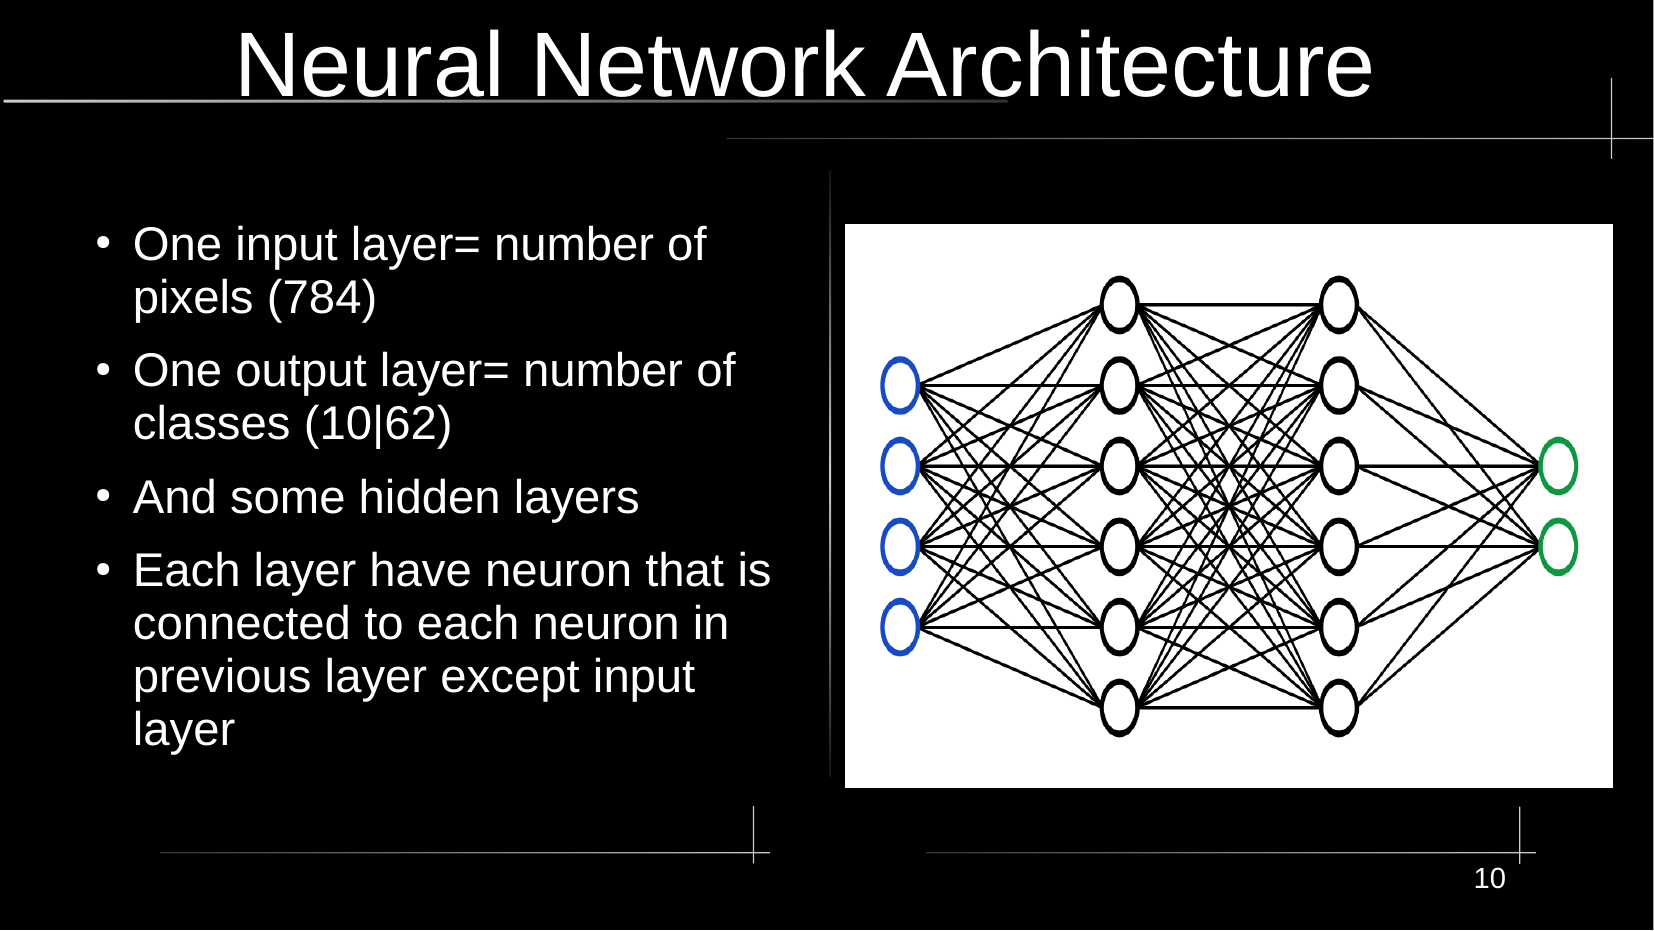

# Neural Network Architecture
One input layer= number of pixels (784)
One output layer= number of classes (10|62)
And some hidden layers
Each layer have neuron that is connected to each neuron in previous layer except input layer
10